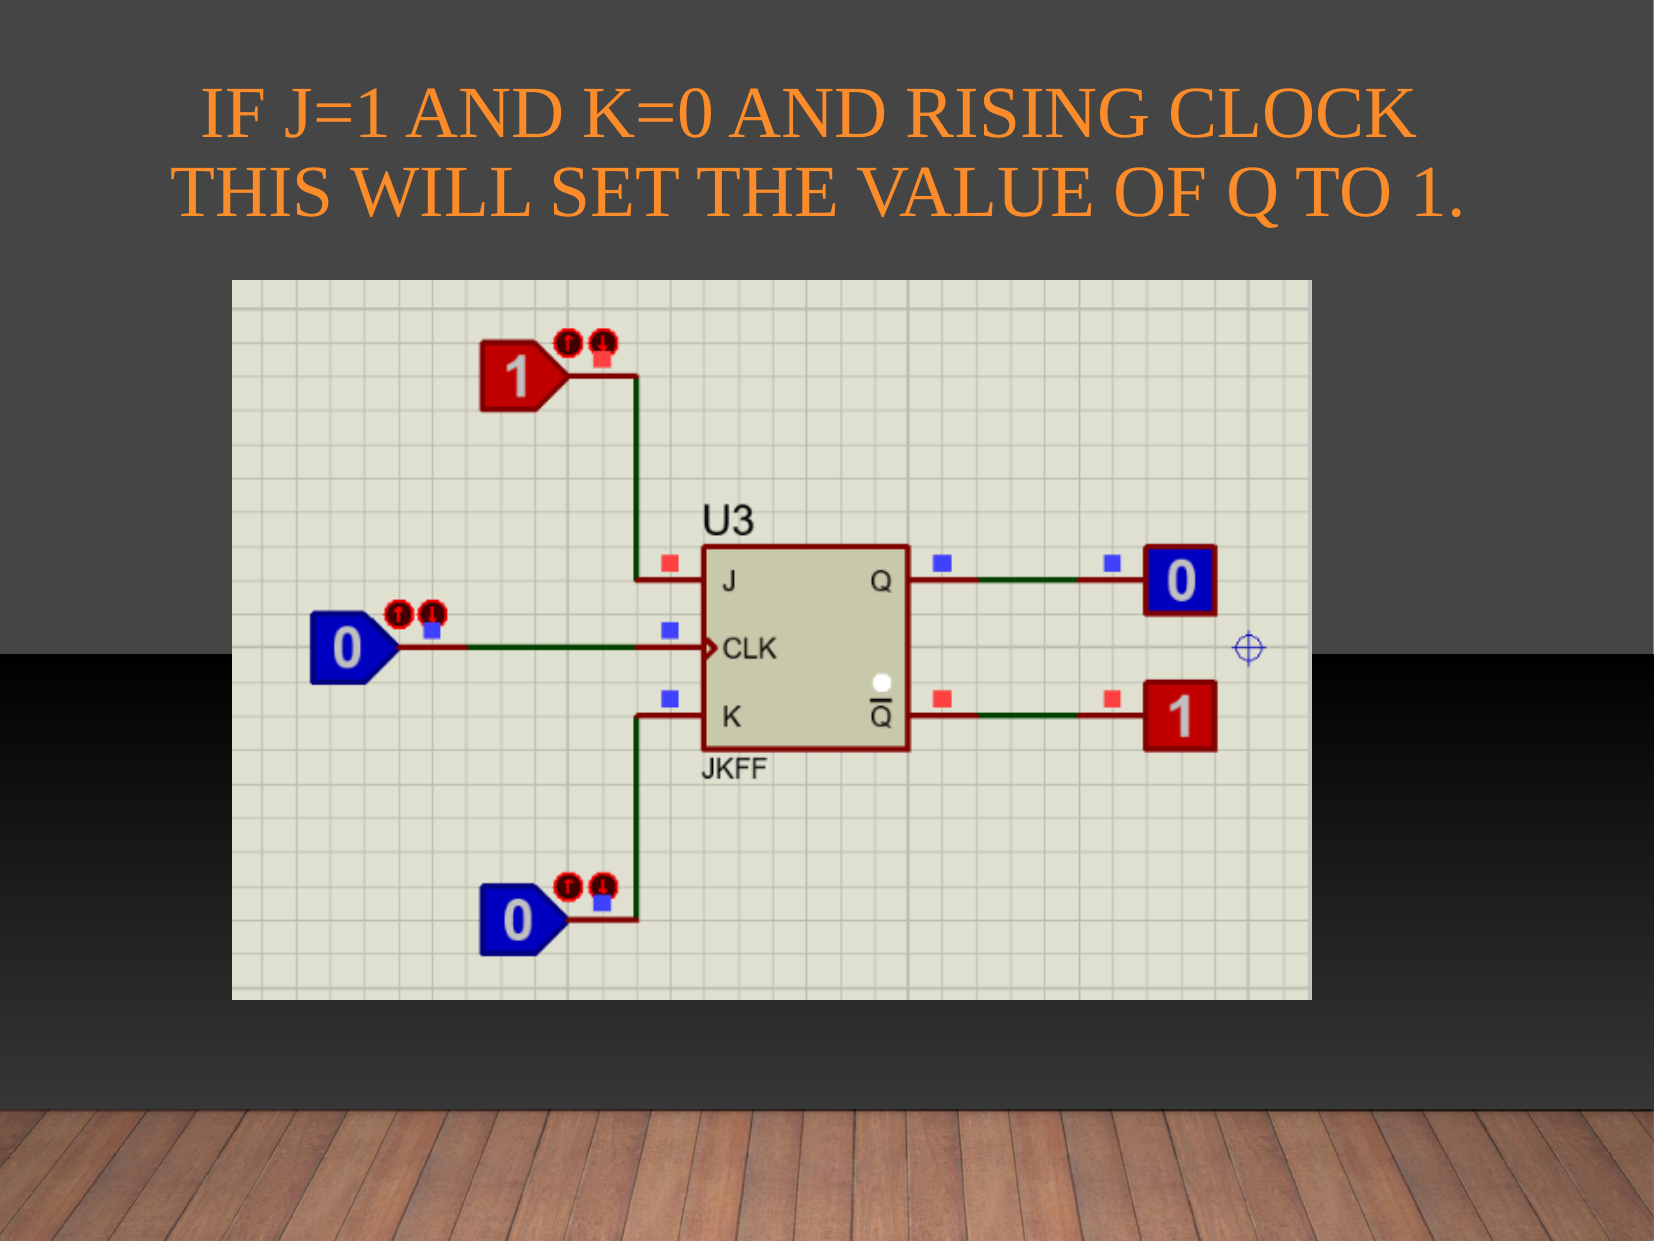

# if j=1 and k=0 and rising clock this will set the value of Q to 1.